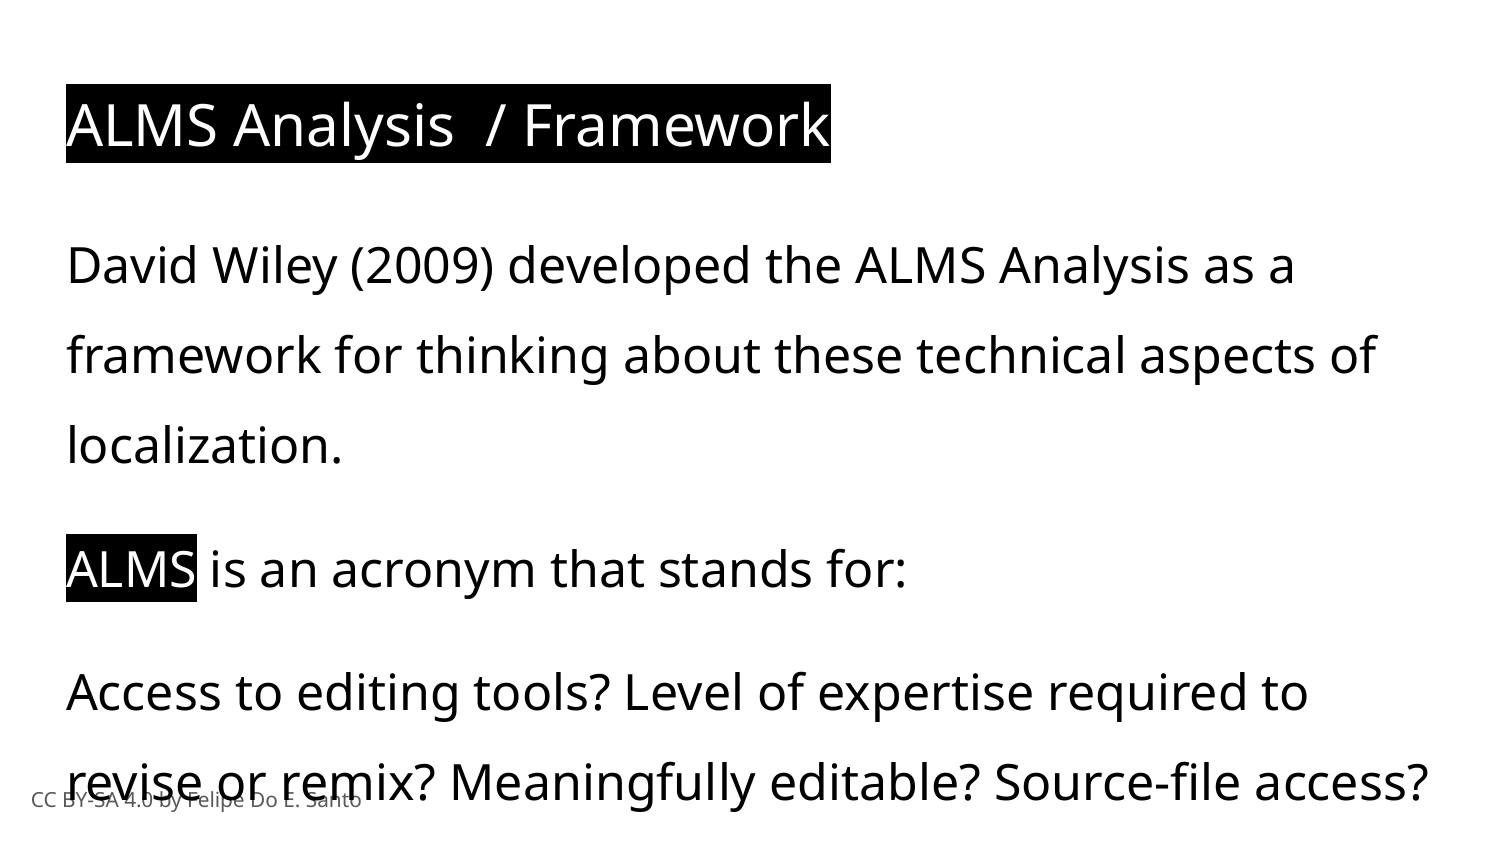

# ALMS Analysis / Framework
David Wiley (2009) developed the ALMS Analysis as a framework for thinking about these technical aspects of localization.
ALMS is an acronym that stands for:
Access to editing tools? Level of expertise required to revise or remix? Meaningfully editable? Source-file access?
CC BY-SA 4.0 by Felipe Do E. Santo